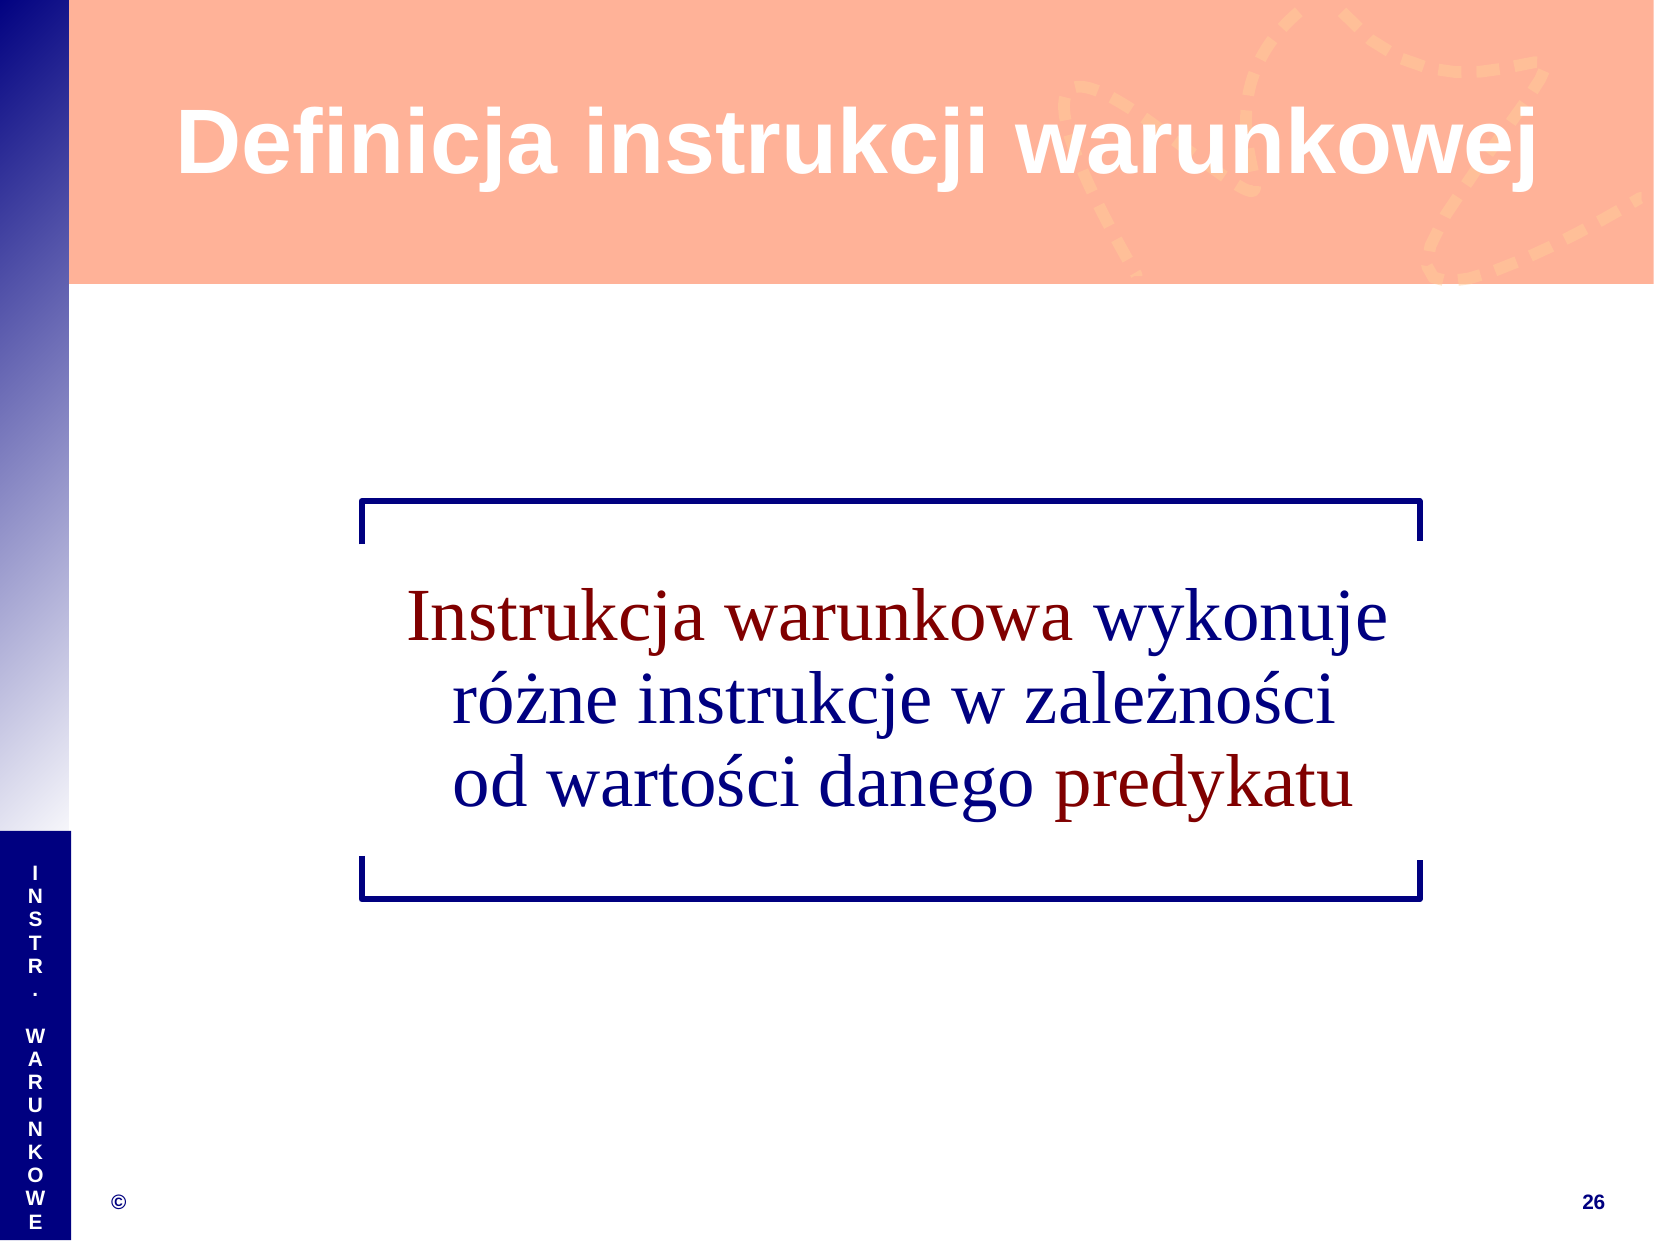

# Definicja instrukcji warunkowej
Instrukcja warunkowa wykonuje różne instrukcje w zależności od wartości danego predykatu
I
N
S
T
R
.
W
A
R
U
N
K
O
W
E